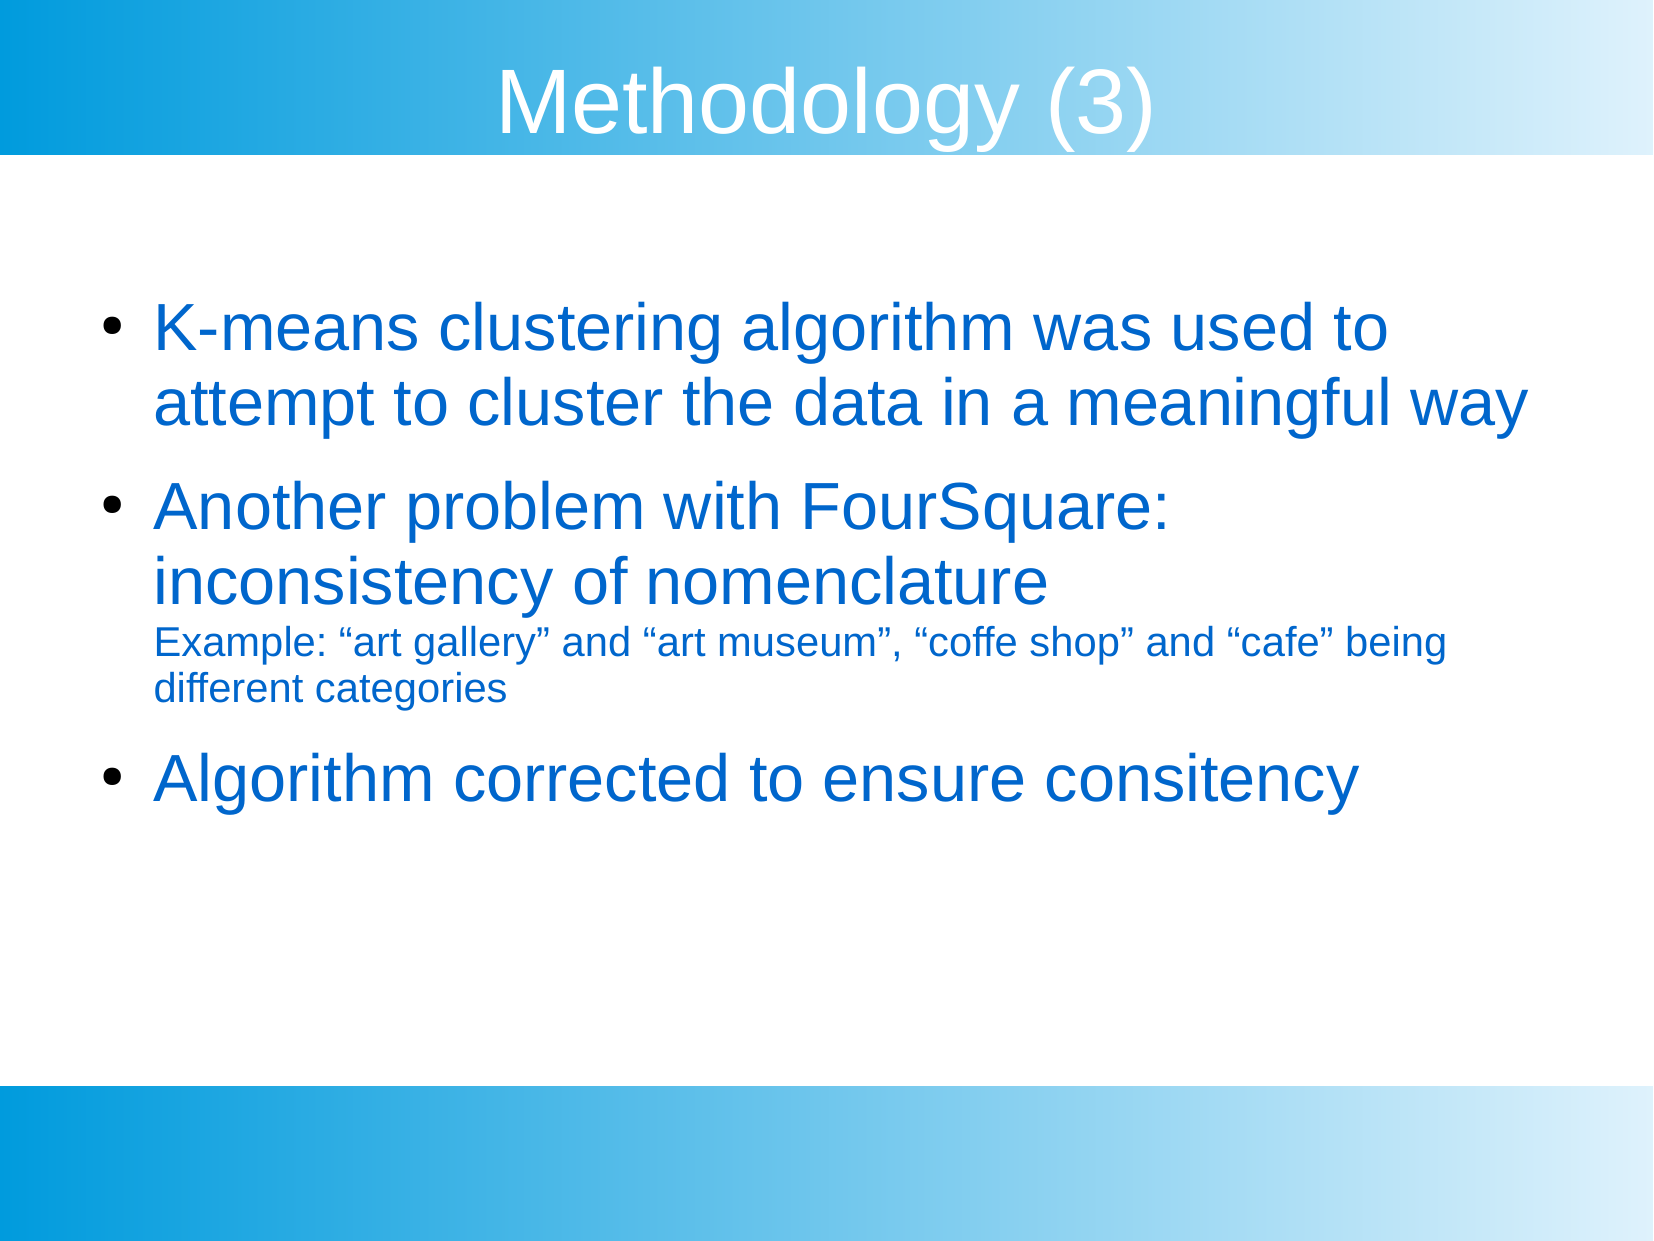

# Methodology (3)
K-means clustering algorithm was used to attempt to cluster the data in a meaningful way
Another problem with FourSquare: inconsistency of nomenclature
Example: “art gallery” and “art museum”, “coffe shop” and “cafe” being different categories
Algorithm corrected to ensure consitency